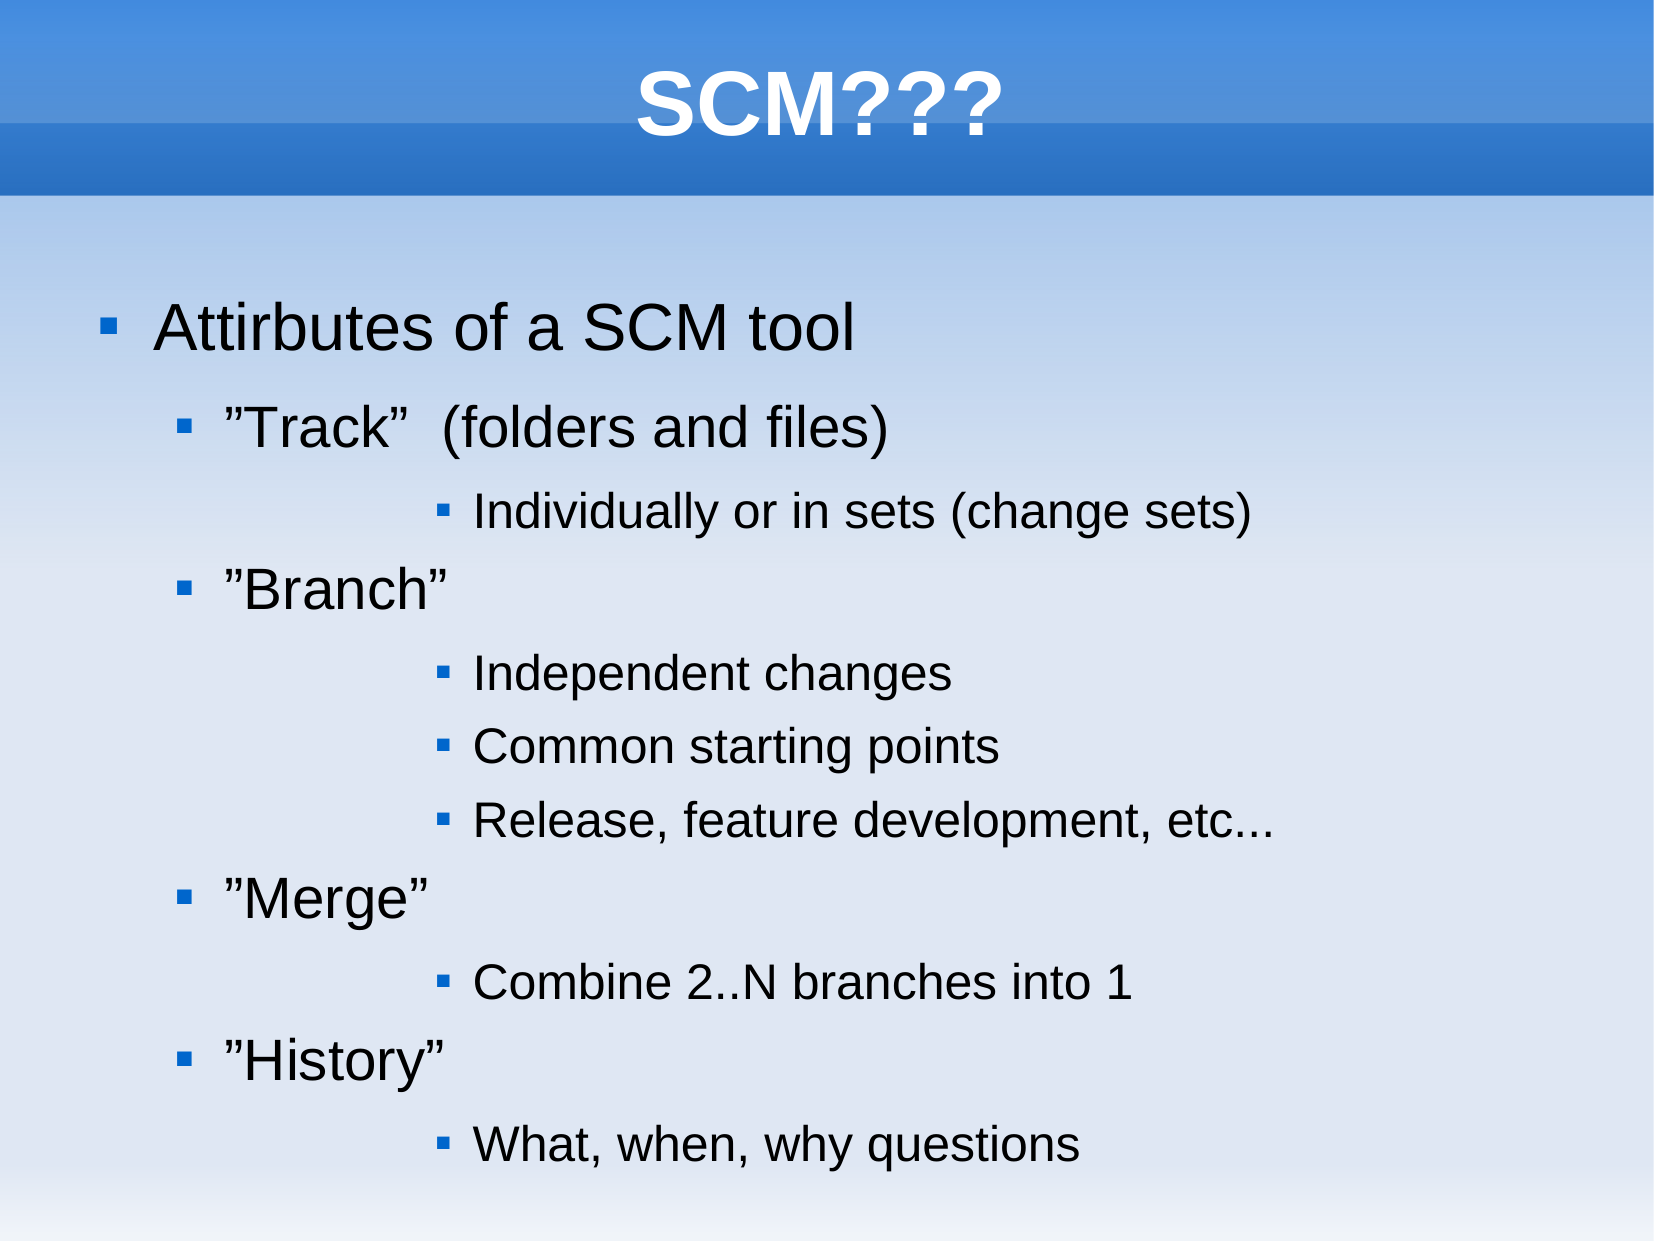

# SCM???
Attirbutes of a SCM tool
”Track” (folders and files)
Individually or in sets (change sets)
”Branch”
Independent changes
Common starting points
Release, feature development, etc...
”Merge”
Combine 2..N branches into 1
”History”
What, when, why questions